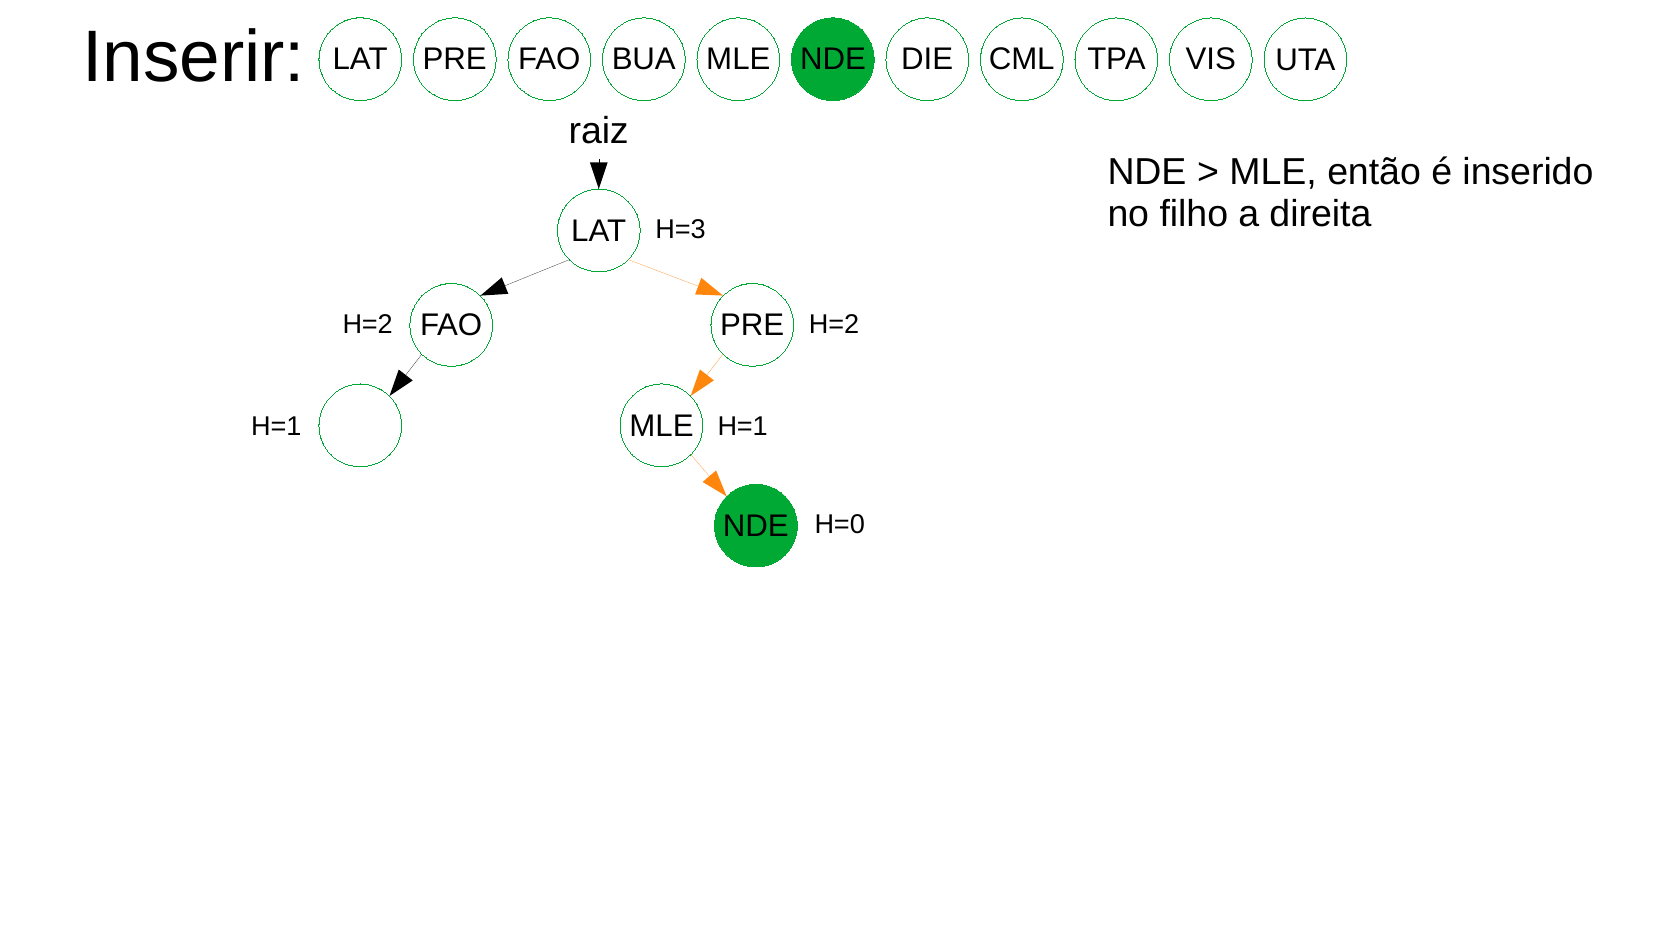

# Inserir:
LAT
LAT
PRE
FAO
BUA
MLE
NDE
DIE
CML
TPA
VIS
UTA
raiz
NDE > MLE, então é inserido
no filho a direita
LAT
H=3
PRE
FAO
H=2
H=2
MLE
BUA
BUA
H=1
H=1
NDE
H=0